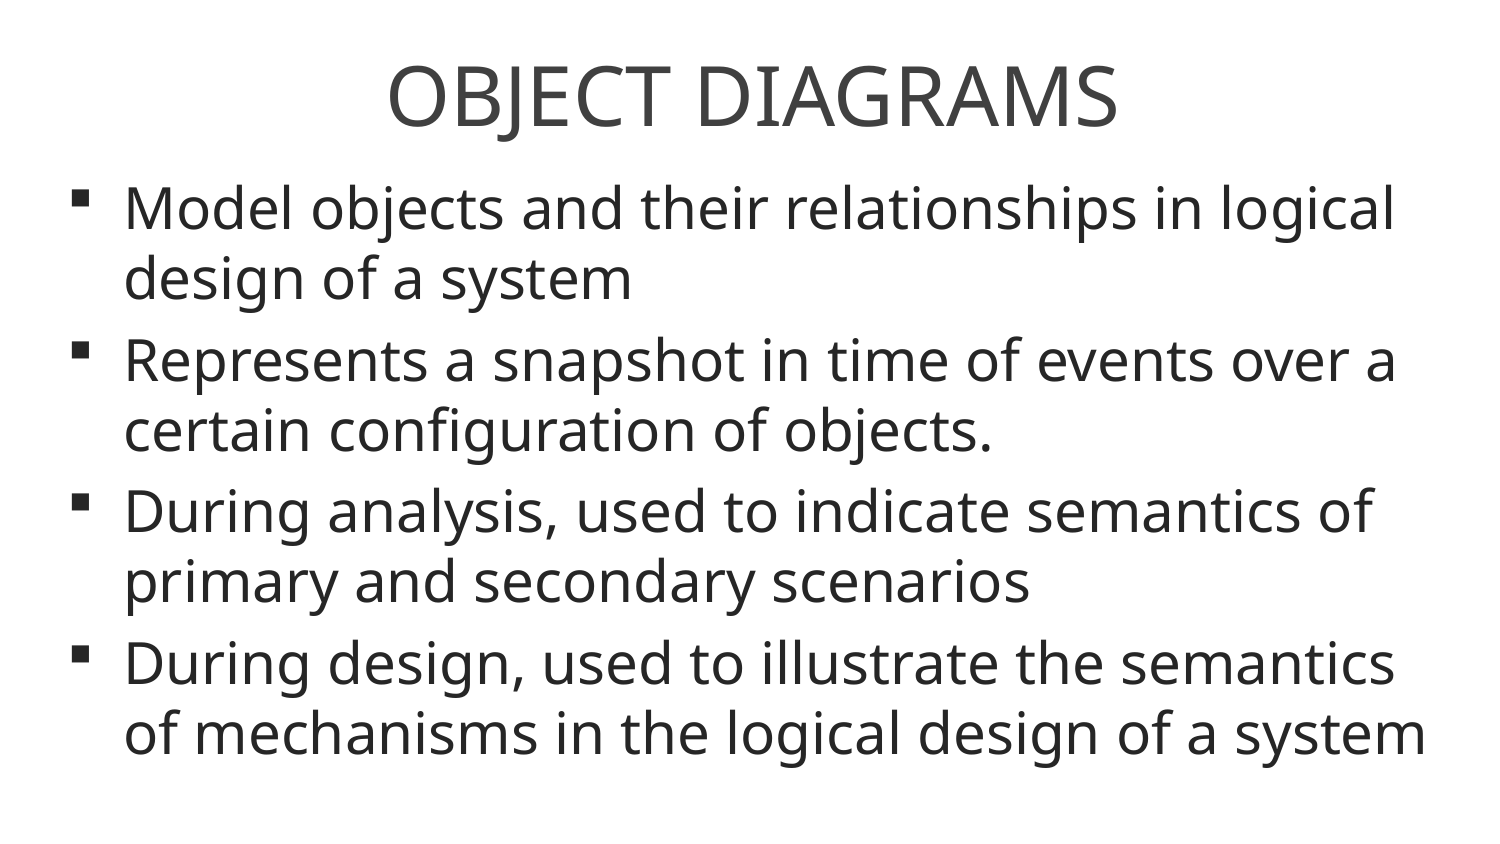

# Object diagrams
Model objects and their relationships in logical design of a system
Represents a snapshot in time of events over a certain configuration of objects.
During analysis, used to indicate semantics of primary and secondary scenarios
During design, used to illustrate the semantics of mechanisms in the logical design of a system